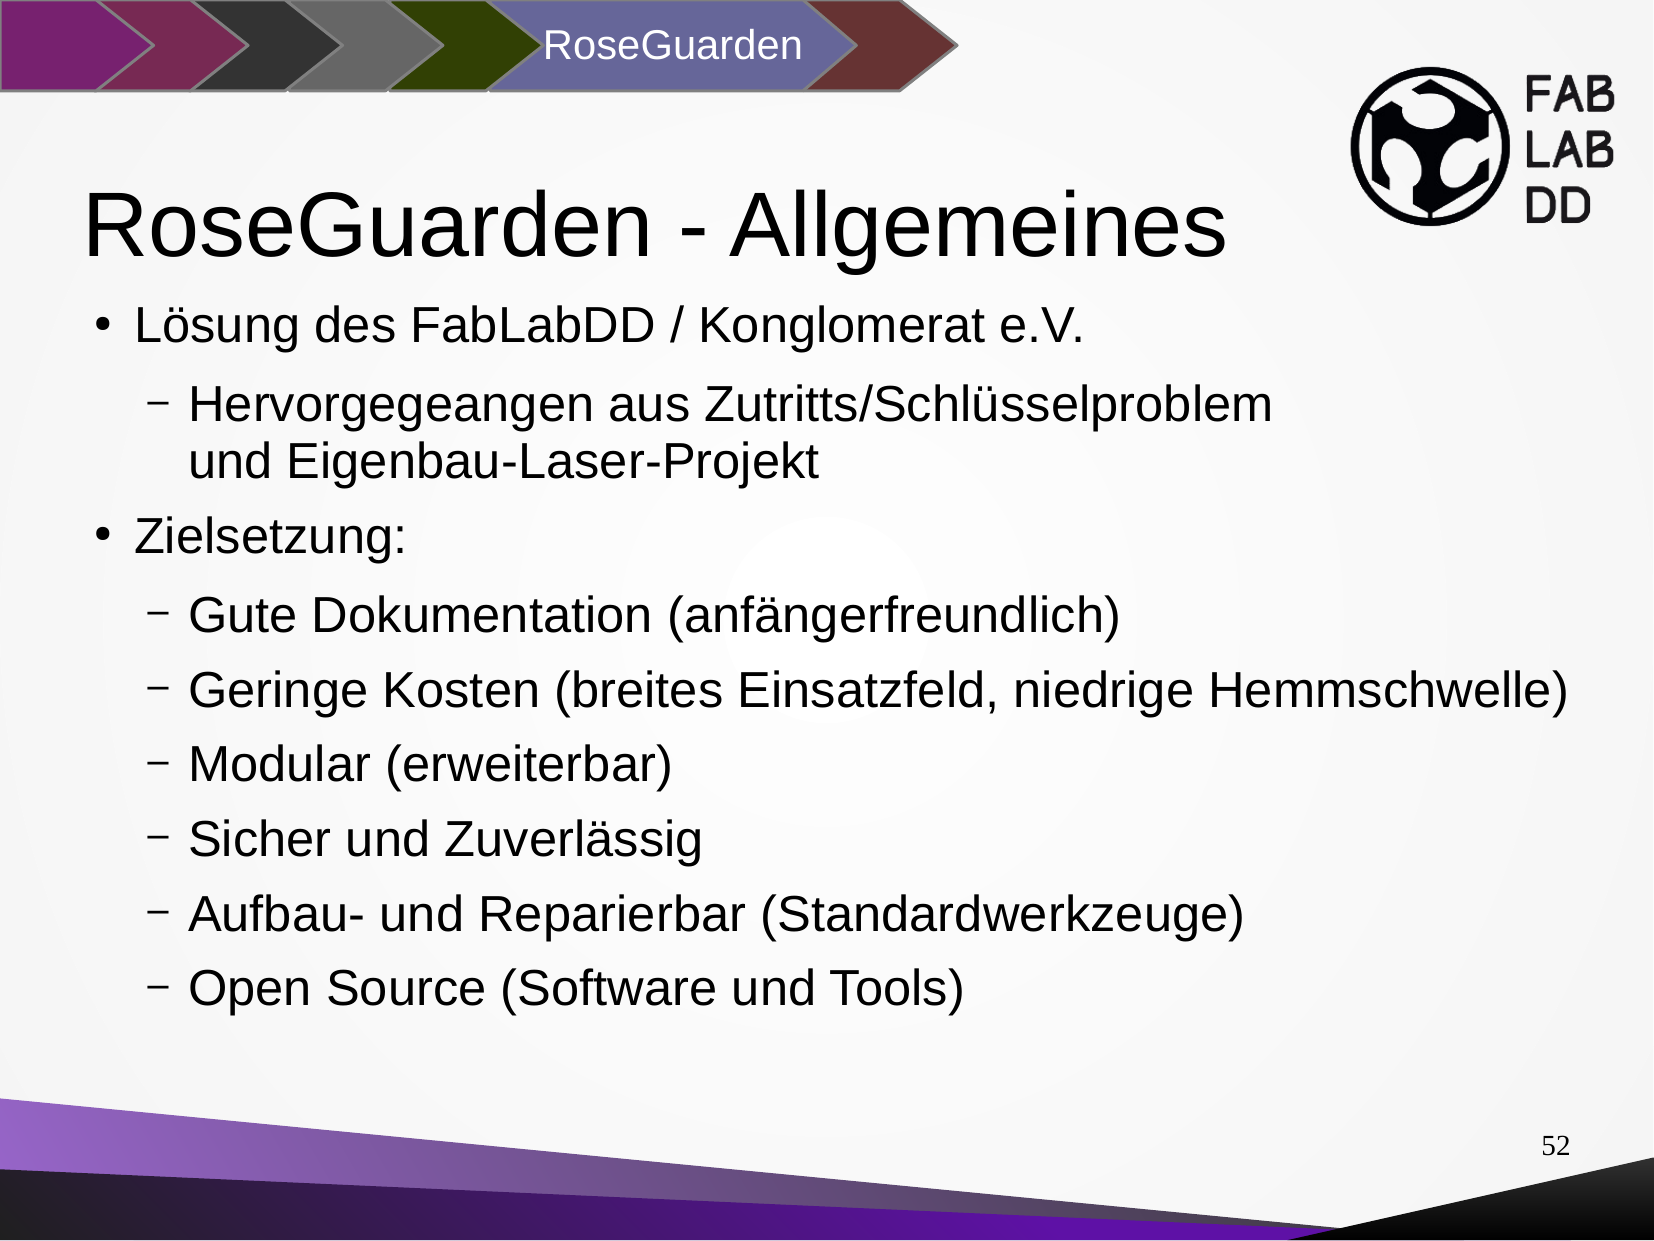

RoseGuarden
# RoseGuarden - Allgemeines
Lösung des FabLabDD / Konglomerat e.V.
Hervorgegeangen aus Zutritts/Schlüsselproblem
und Eigenbau-Laser-Projekt
Zielsetzung:
Gute Dokumentation (anfängerfreundlich)
Geringe Kosten (breites Einsatzfeld, niedrige Hemmschwelle)
Modular (erweiterbar)
Sicher und Zuverlässig
Aufbau- und Reparierbar (Standardwerkzeuge)
Open Source (Software und Tools)